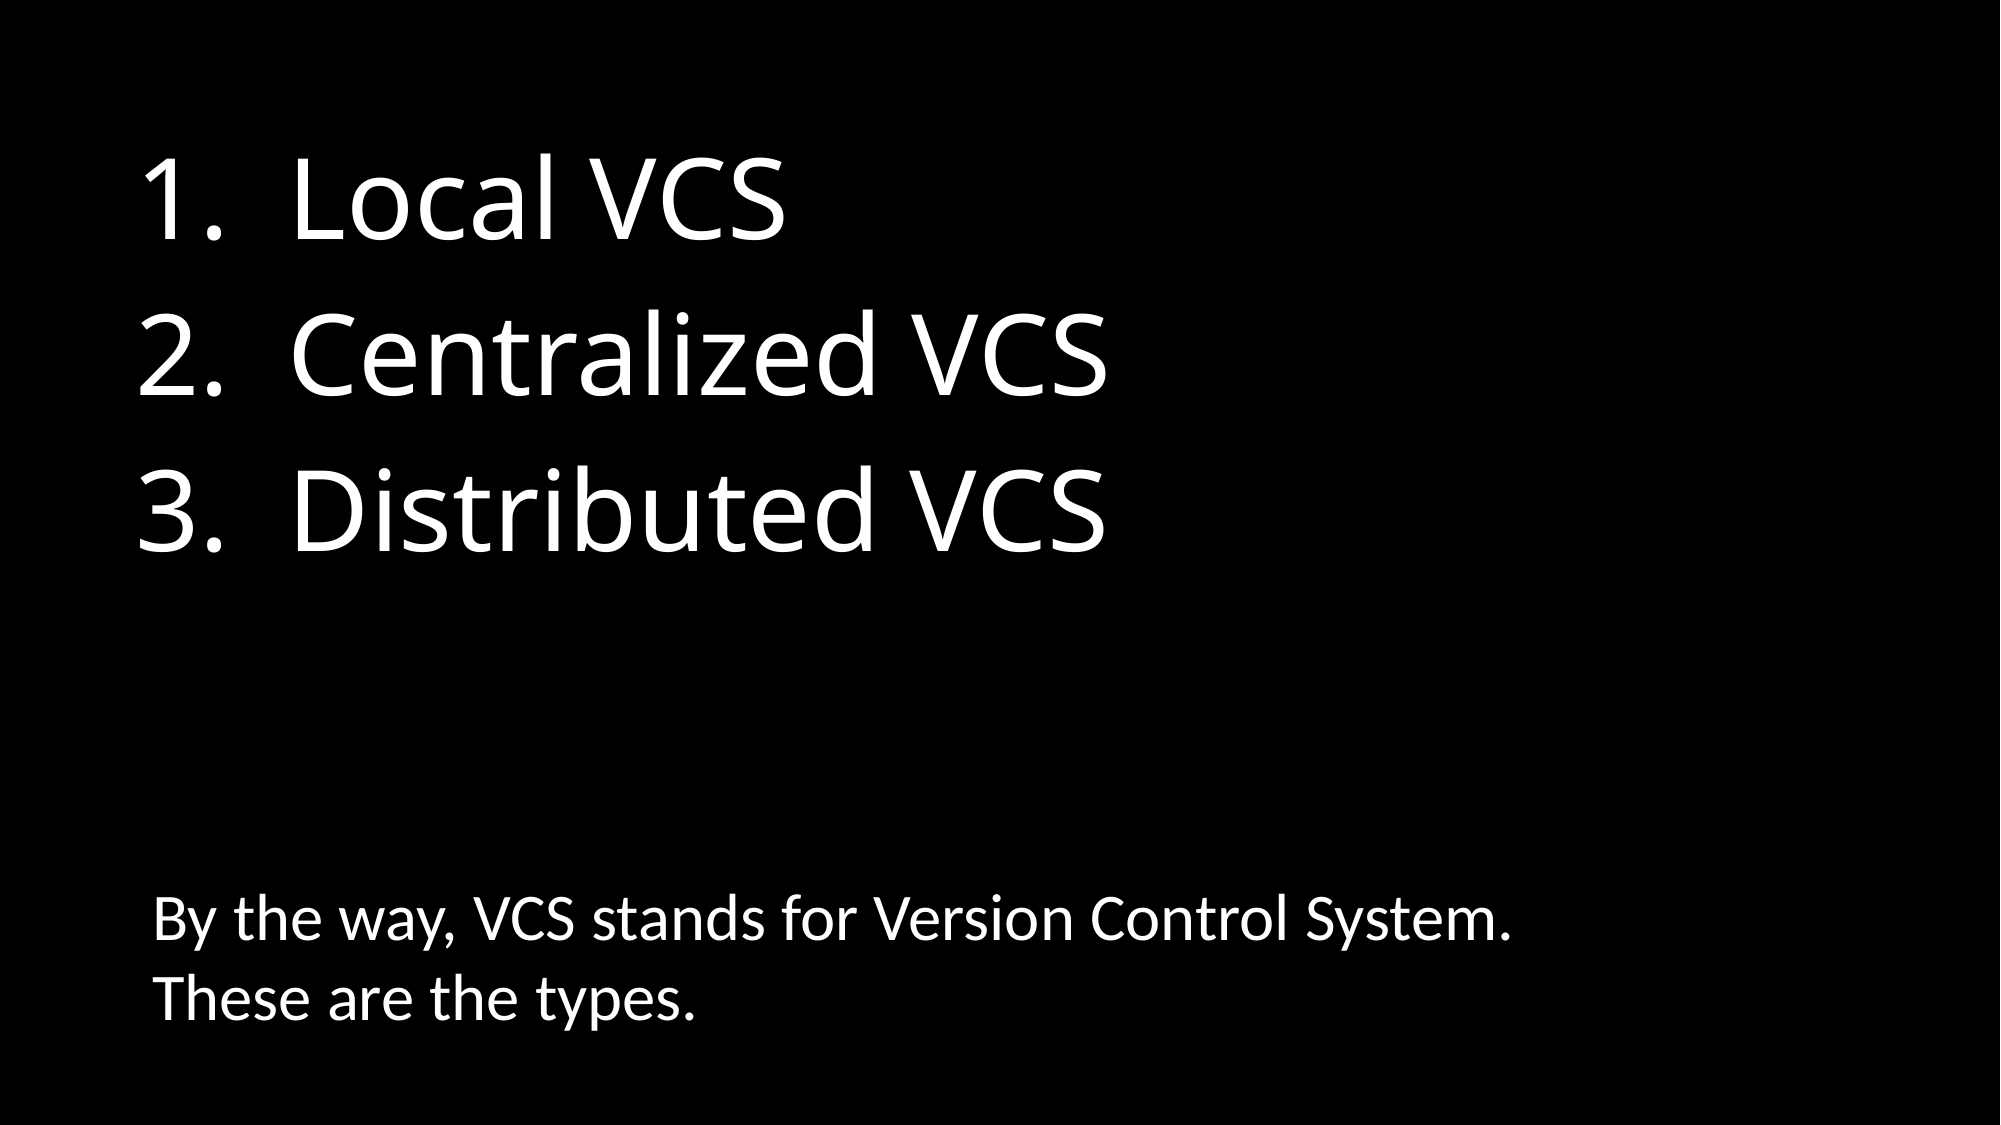

# Local VCS
 Centralized VCS
 Distributed VCS
By the way, VCS stands for Version Control System. These are the types.